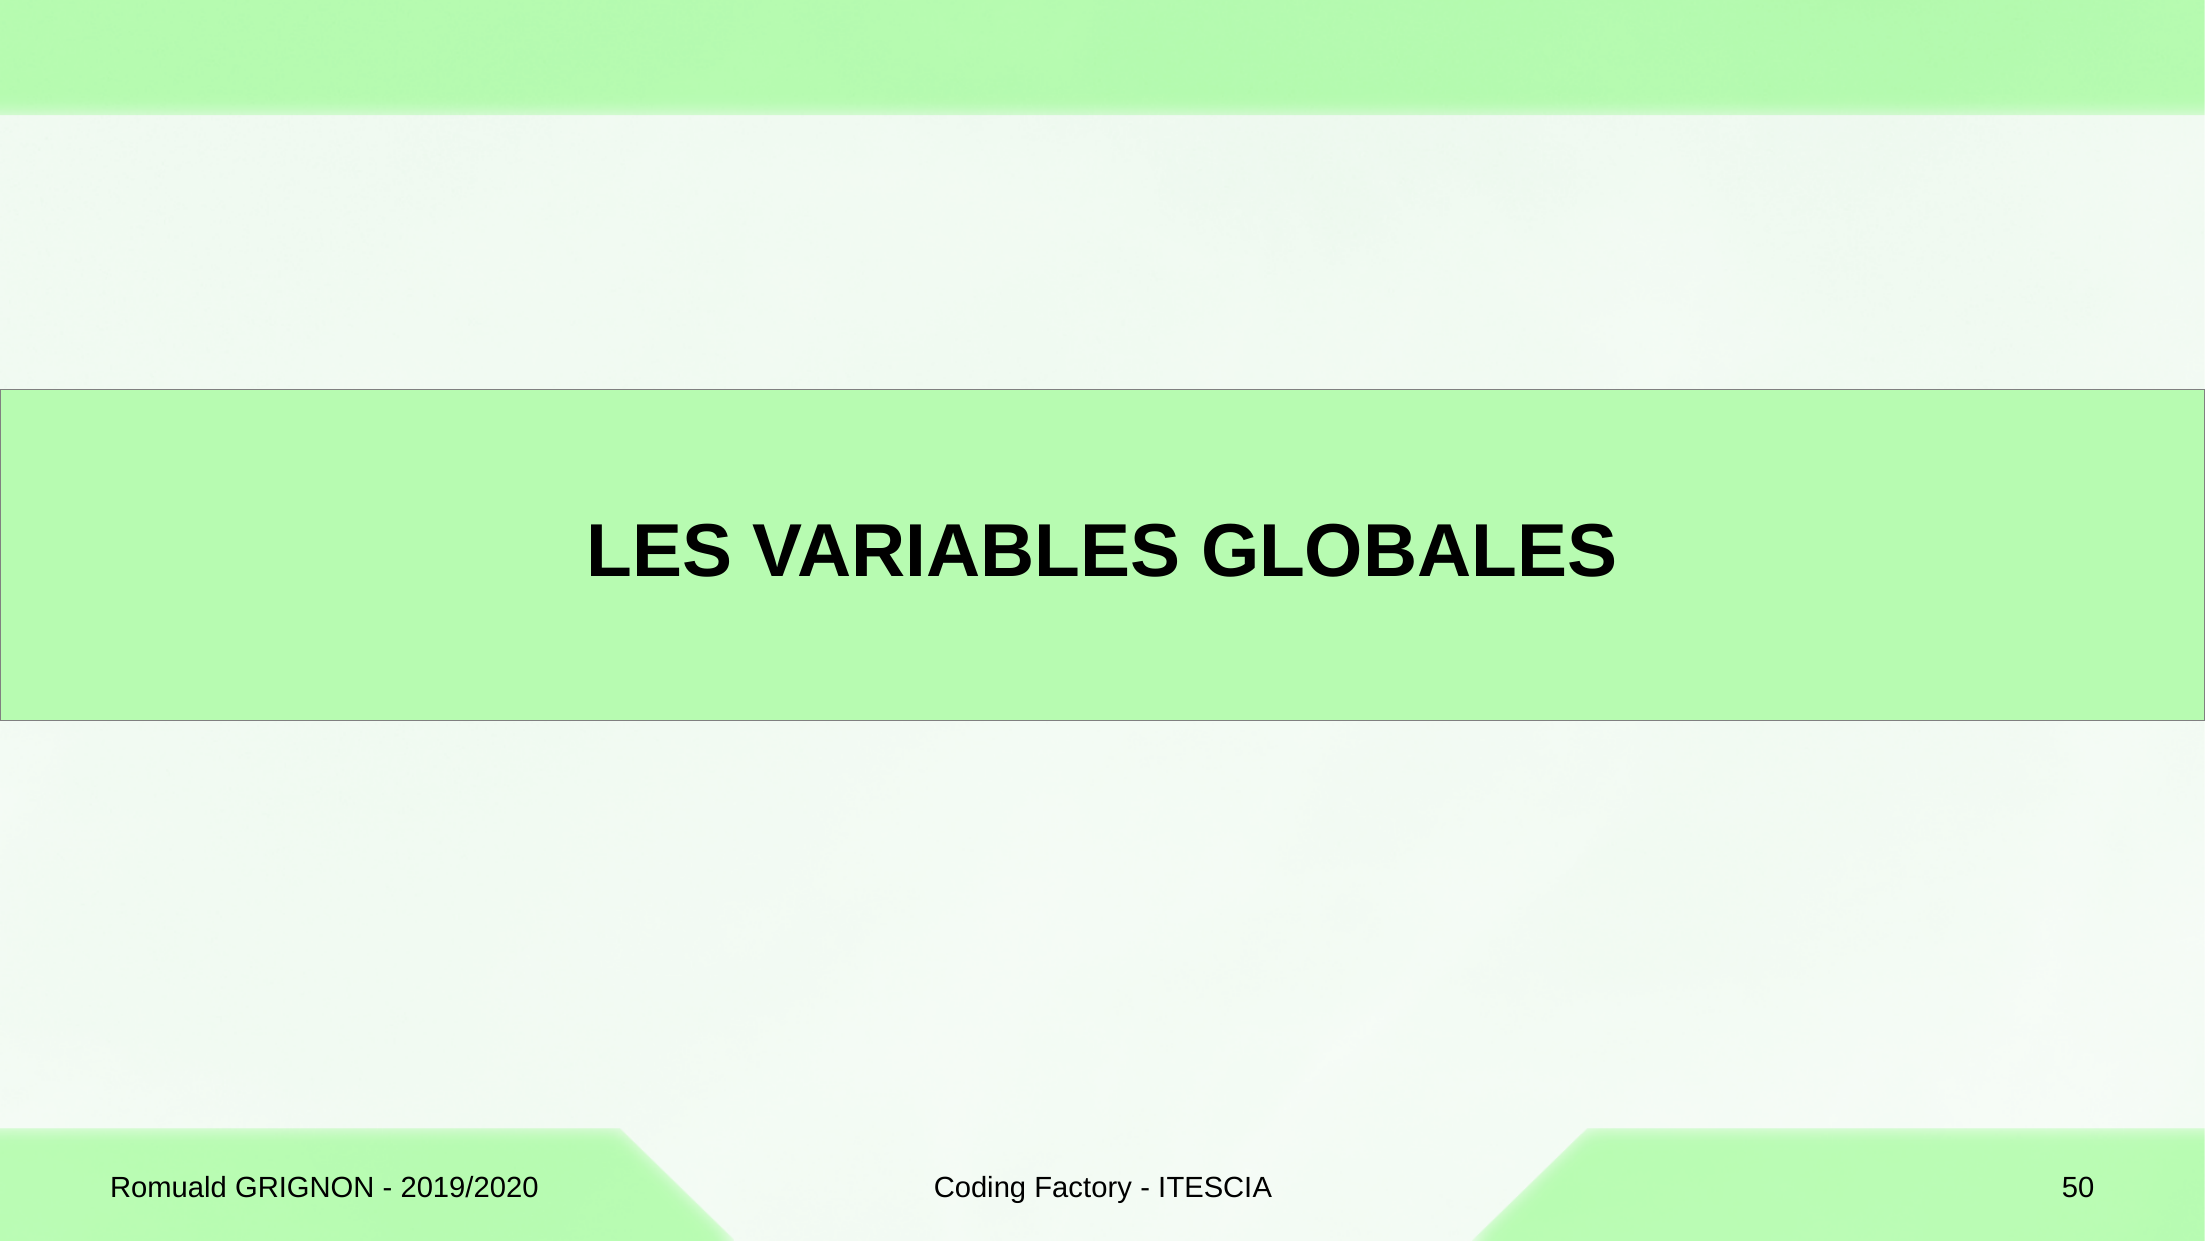

# LES VARIABLES GLOBALES
Romuald GRIGNON - 2019/2020
Coding Factory - ITESCIA
50